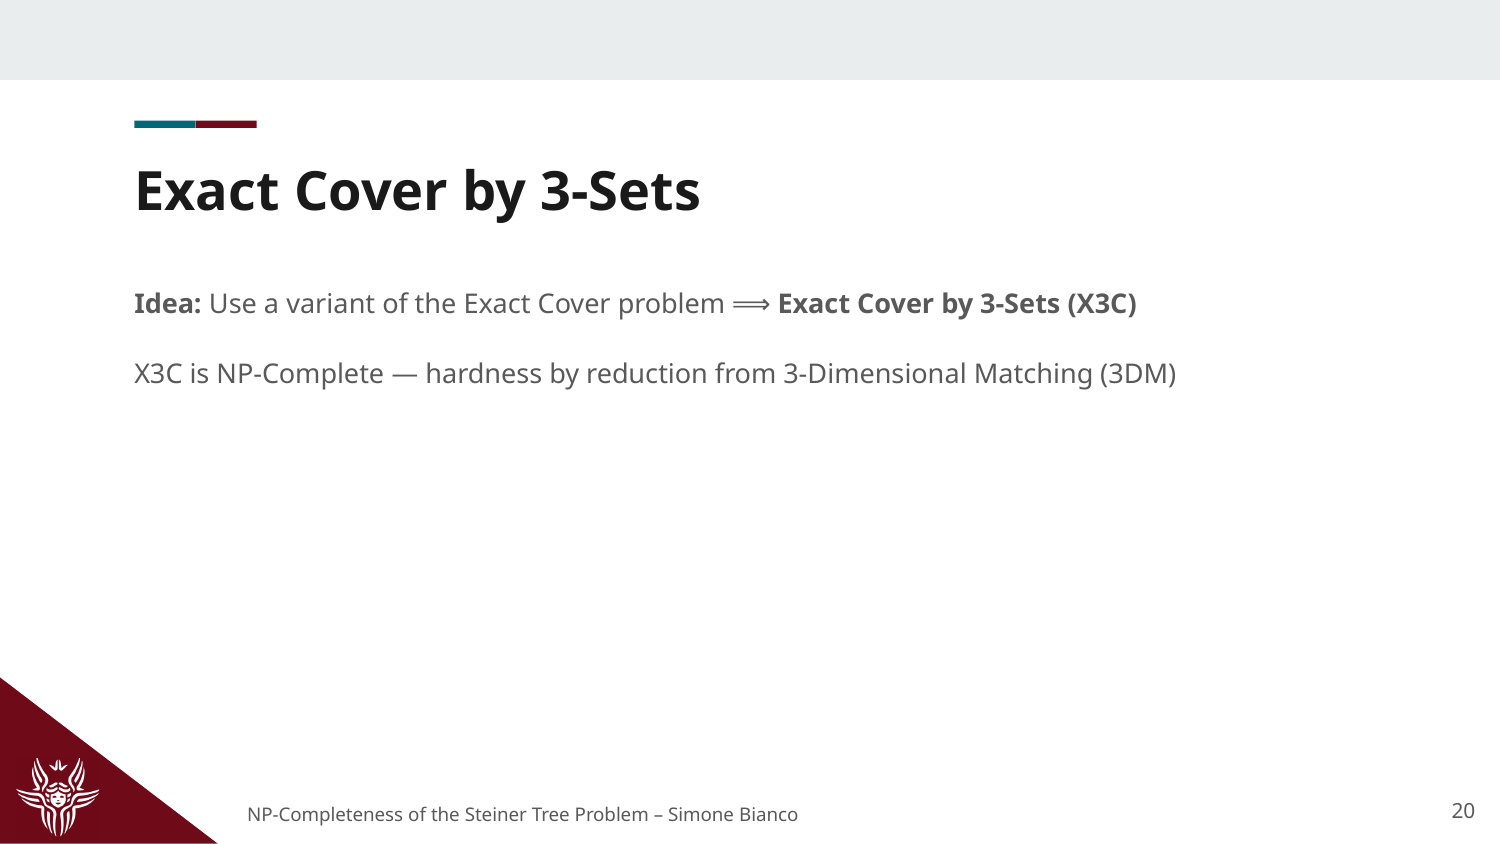

# Exact Cover by 3-Sets
Idea: Use a variant of the Exact Cover problem ⟹ Exact Cover by 3-Sets (X3C)
X3C is NP-Complete — hardness by reduction from 3-Dimensional Matching (3DM)
NP-Completeness of the Steiner Tree Problem – Simone Bianco